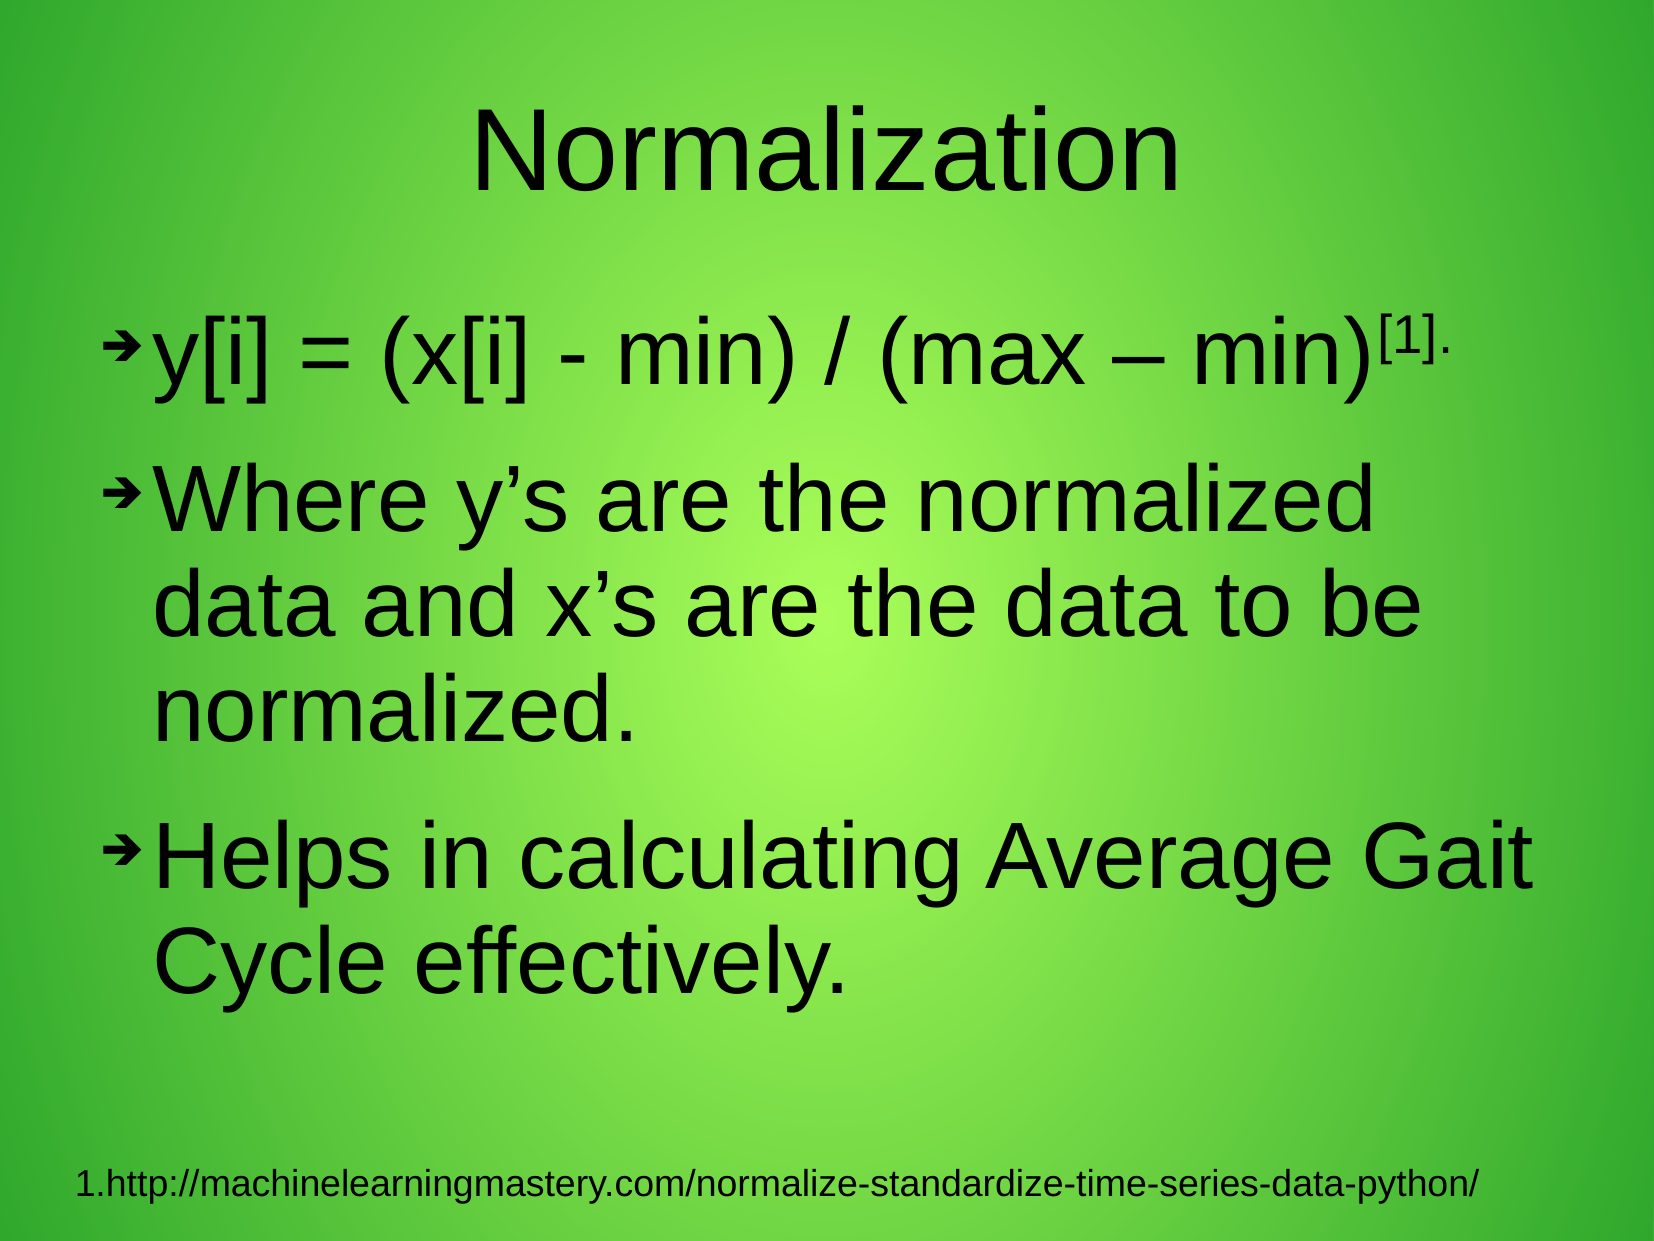

# Normalization
y[i] = (x[i] - min) / (max – min)[1].
Where y’s are the normalized data and x’s are the data to be normalized.
Helps in calculating Average Gait Cycle effectively.
1.http://machinelearningmastery.com/normalize-standardize-time-series-data-python/